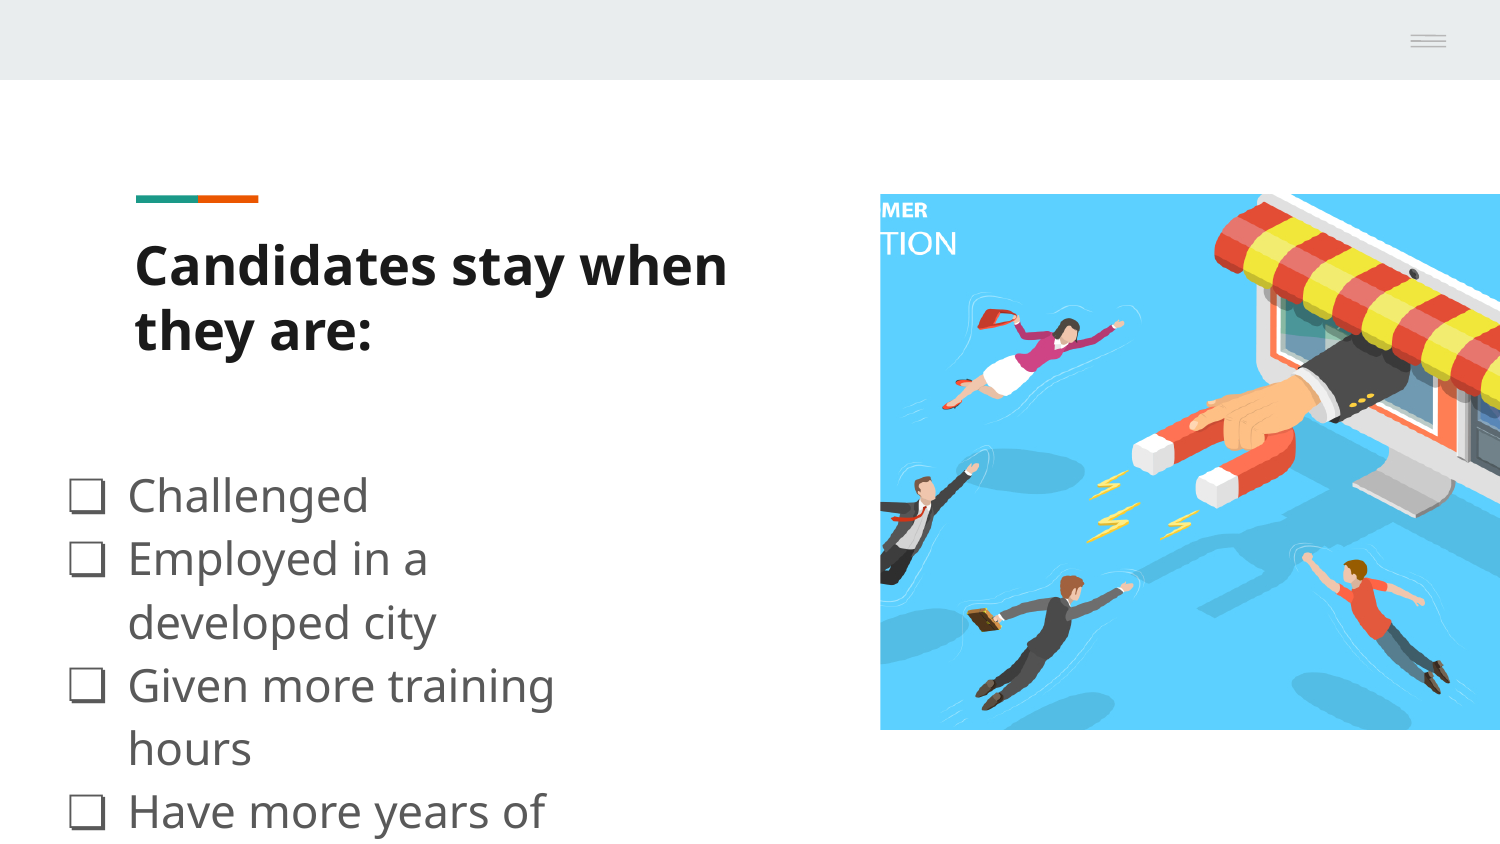

# Candidates stay when they are:
Challenged
Employed in a developed city
Given more training hours
Have more years of experience
UICK TIP
Try right clicking on photo and using "Replace Image" to show your own photo.